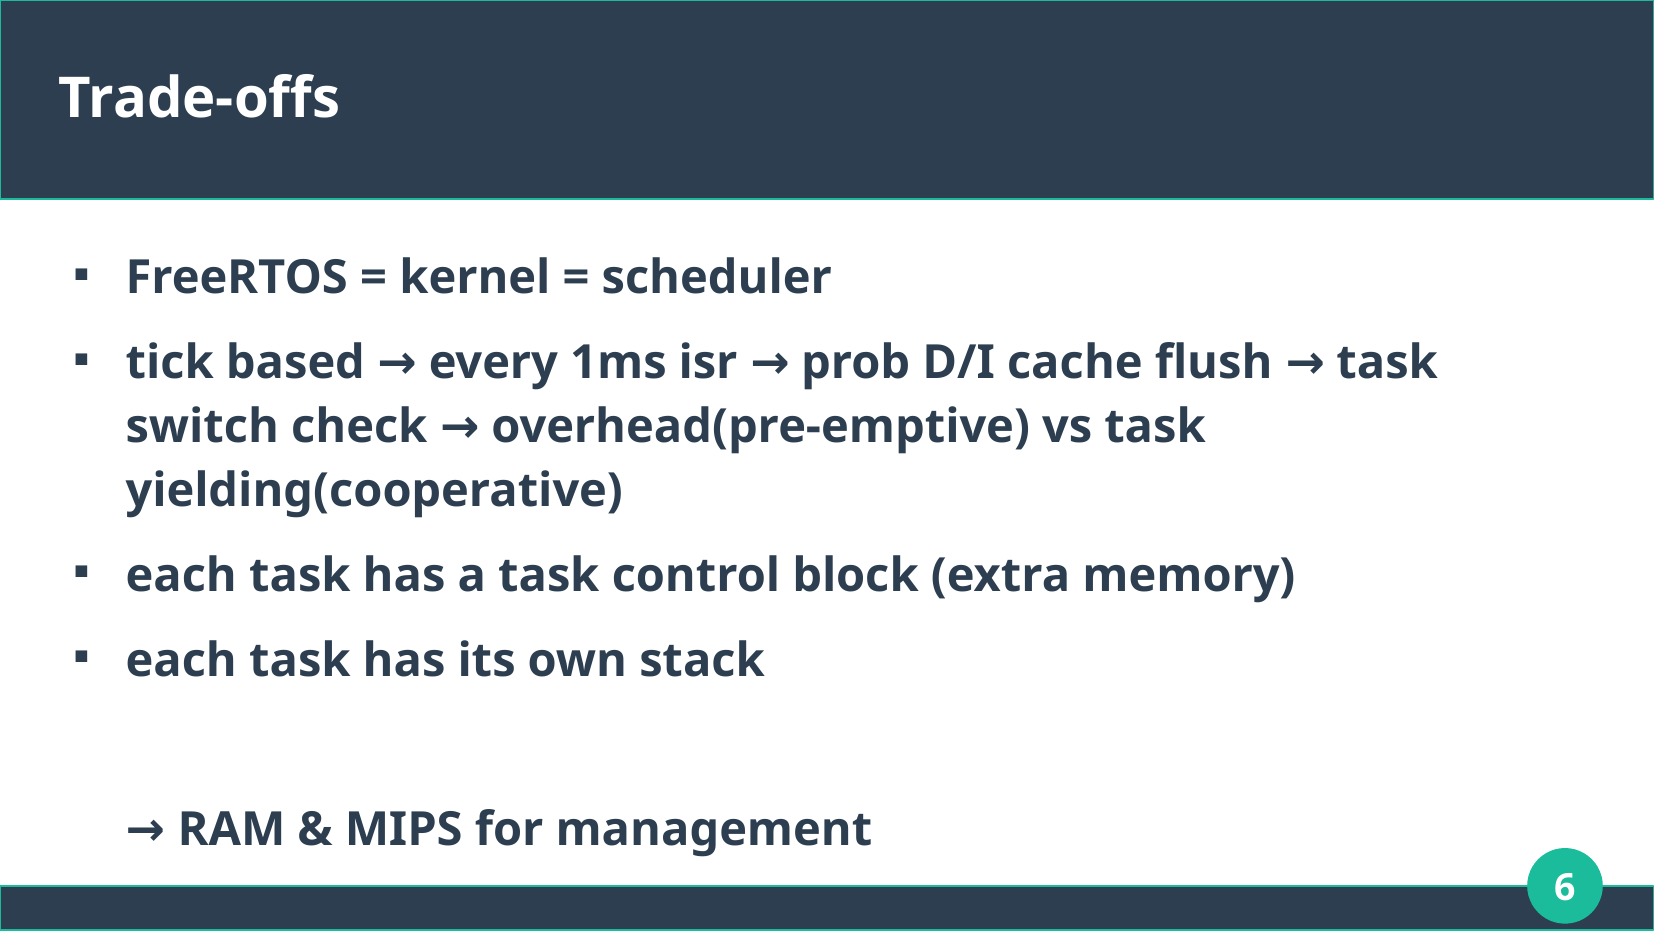

# Trade-offs
FreeRTOS = kernel = scheduler
tick based → every 1ms isr → prob D/I cache flush → task switch check → overhead(pre-emptive) vs task yielding(cooperative)
each task has a task control block (extra memory)
each task has its own stack
→ RAM & MIPS for management
6